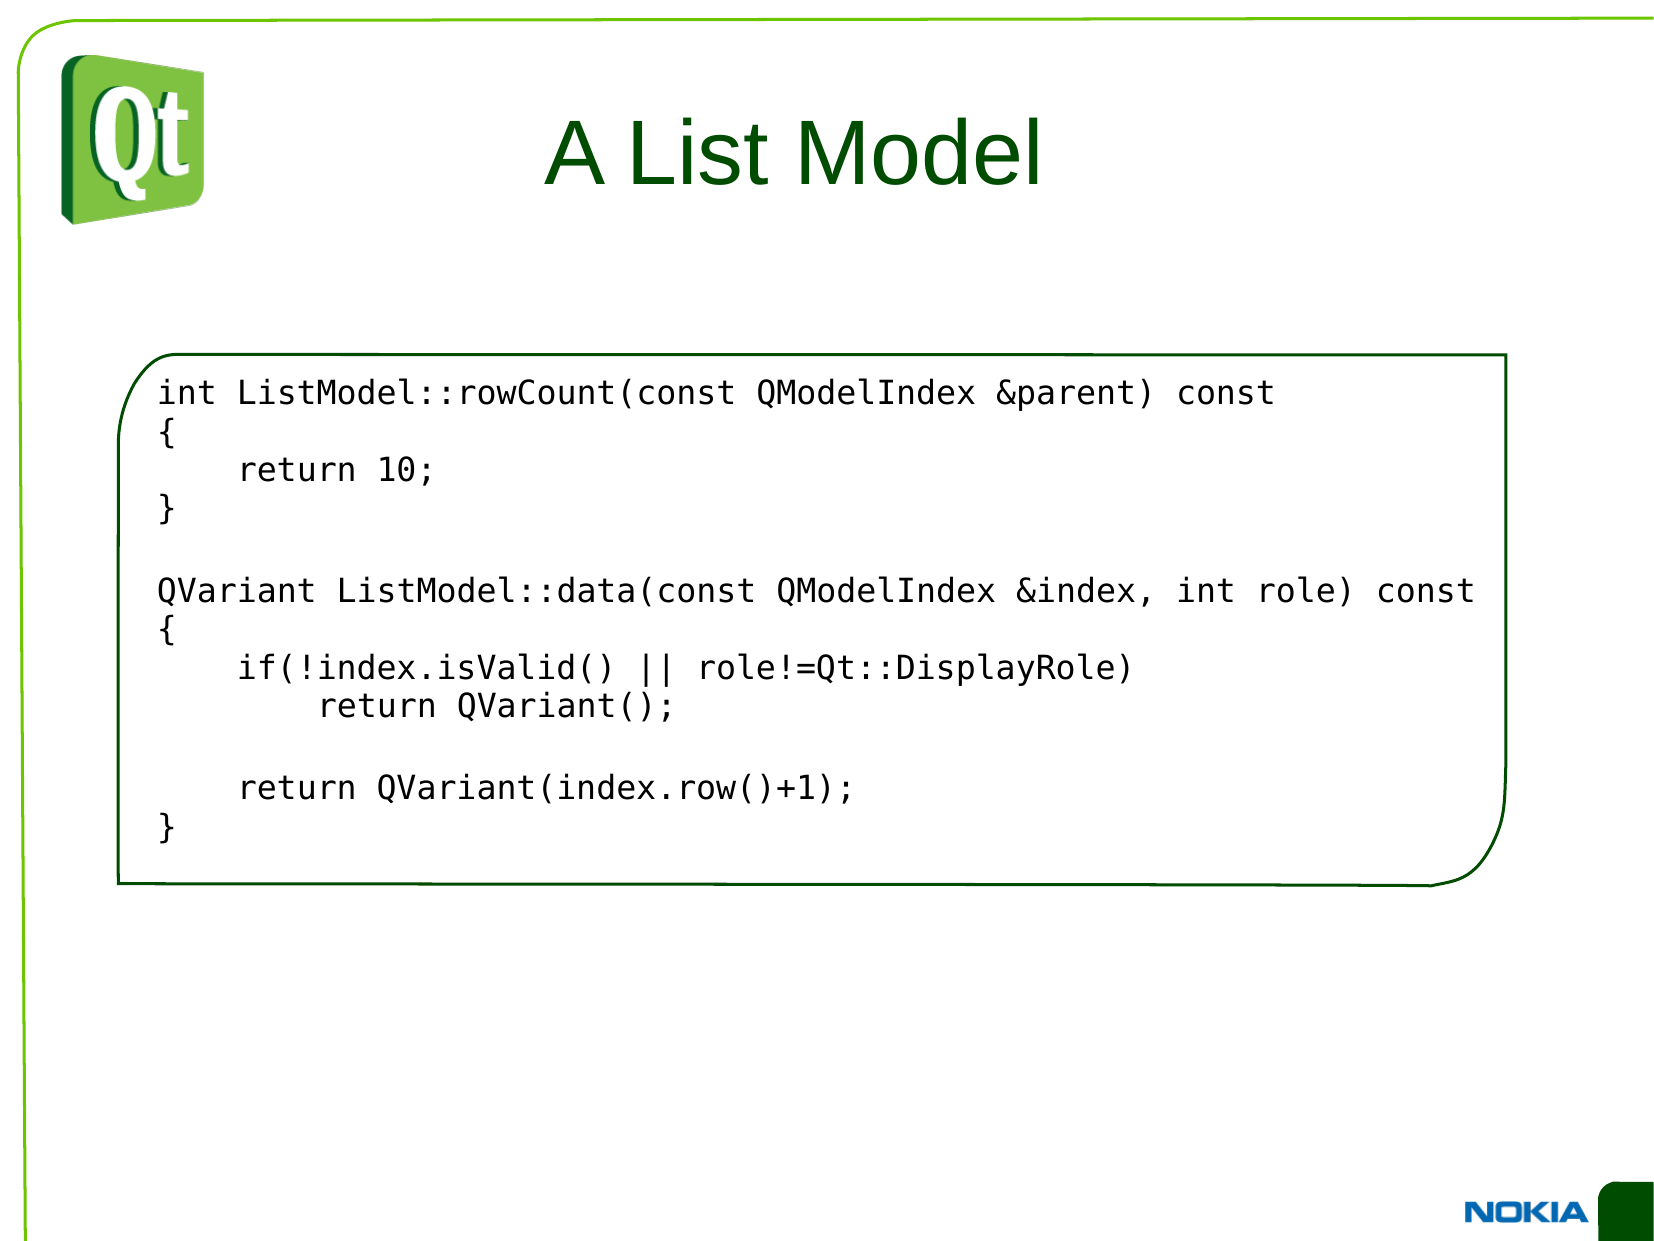

# A List Model
int ListModel::rowCount(const QModelIndex &parent) const
{
 return 10;
}
QVariant ListModel::data(const QModelIndex &index, int role) const
{
 if(!index.isValid() || role!=Qt::DisplayRole)
 return QVariant();
 return QVariant(index.row()+1);
}